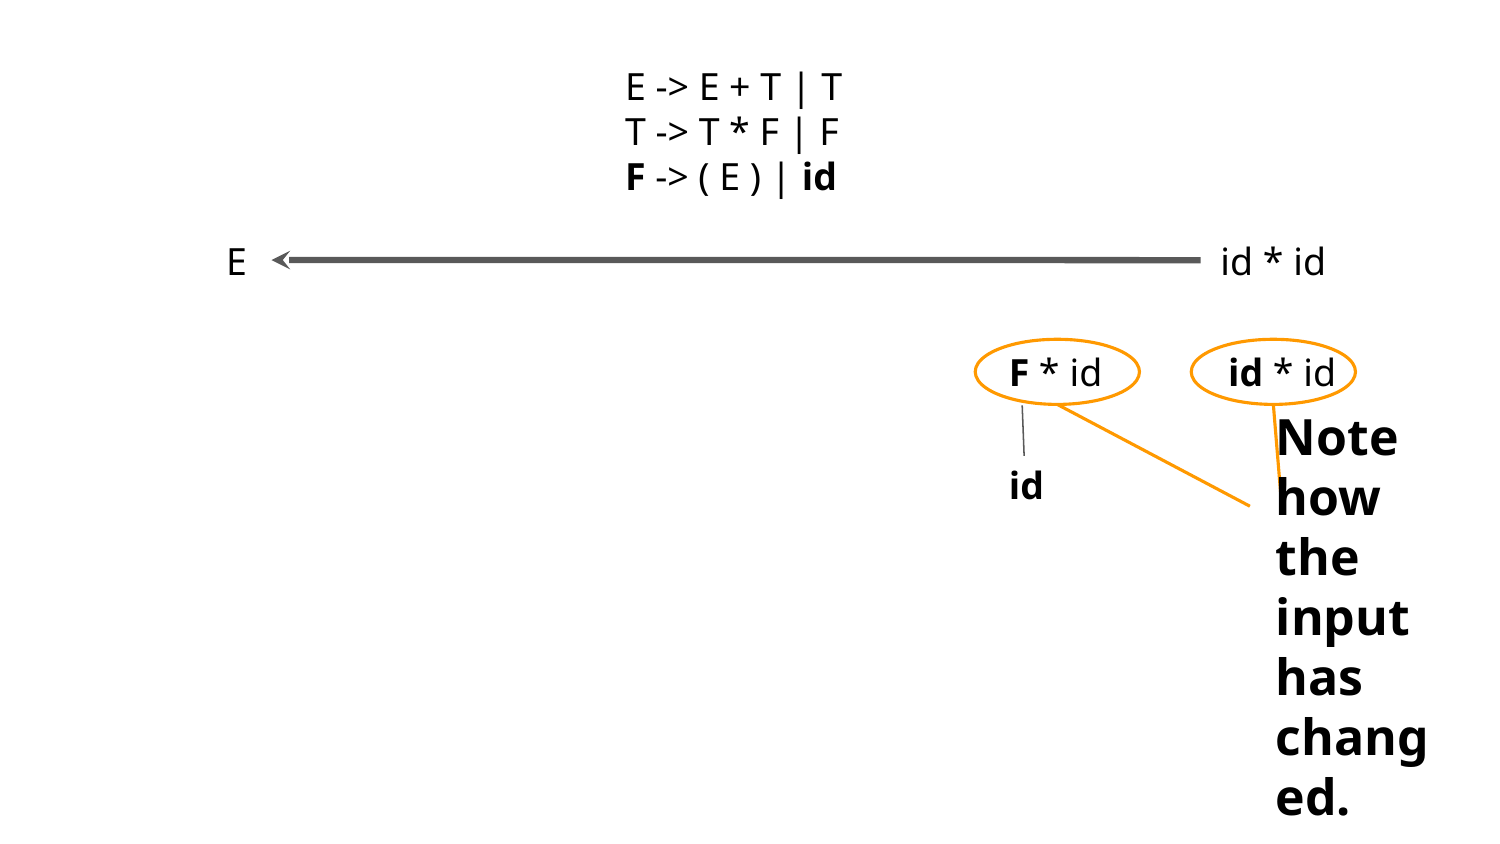

E -> E + T | T
T -> T * F | F
F -> ( E ) | id
E
id * id
F * id
id * id
id
Note how the input has changed.